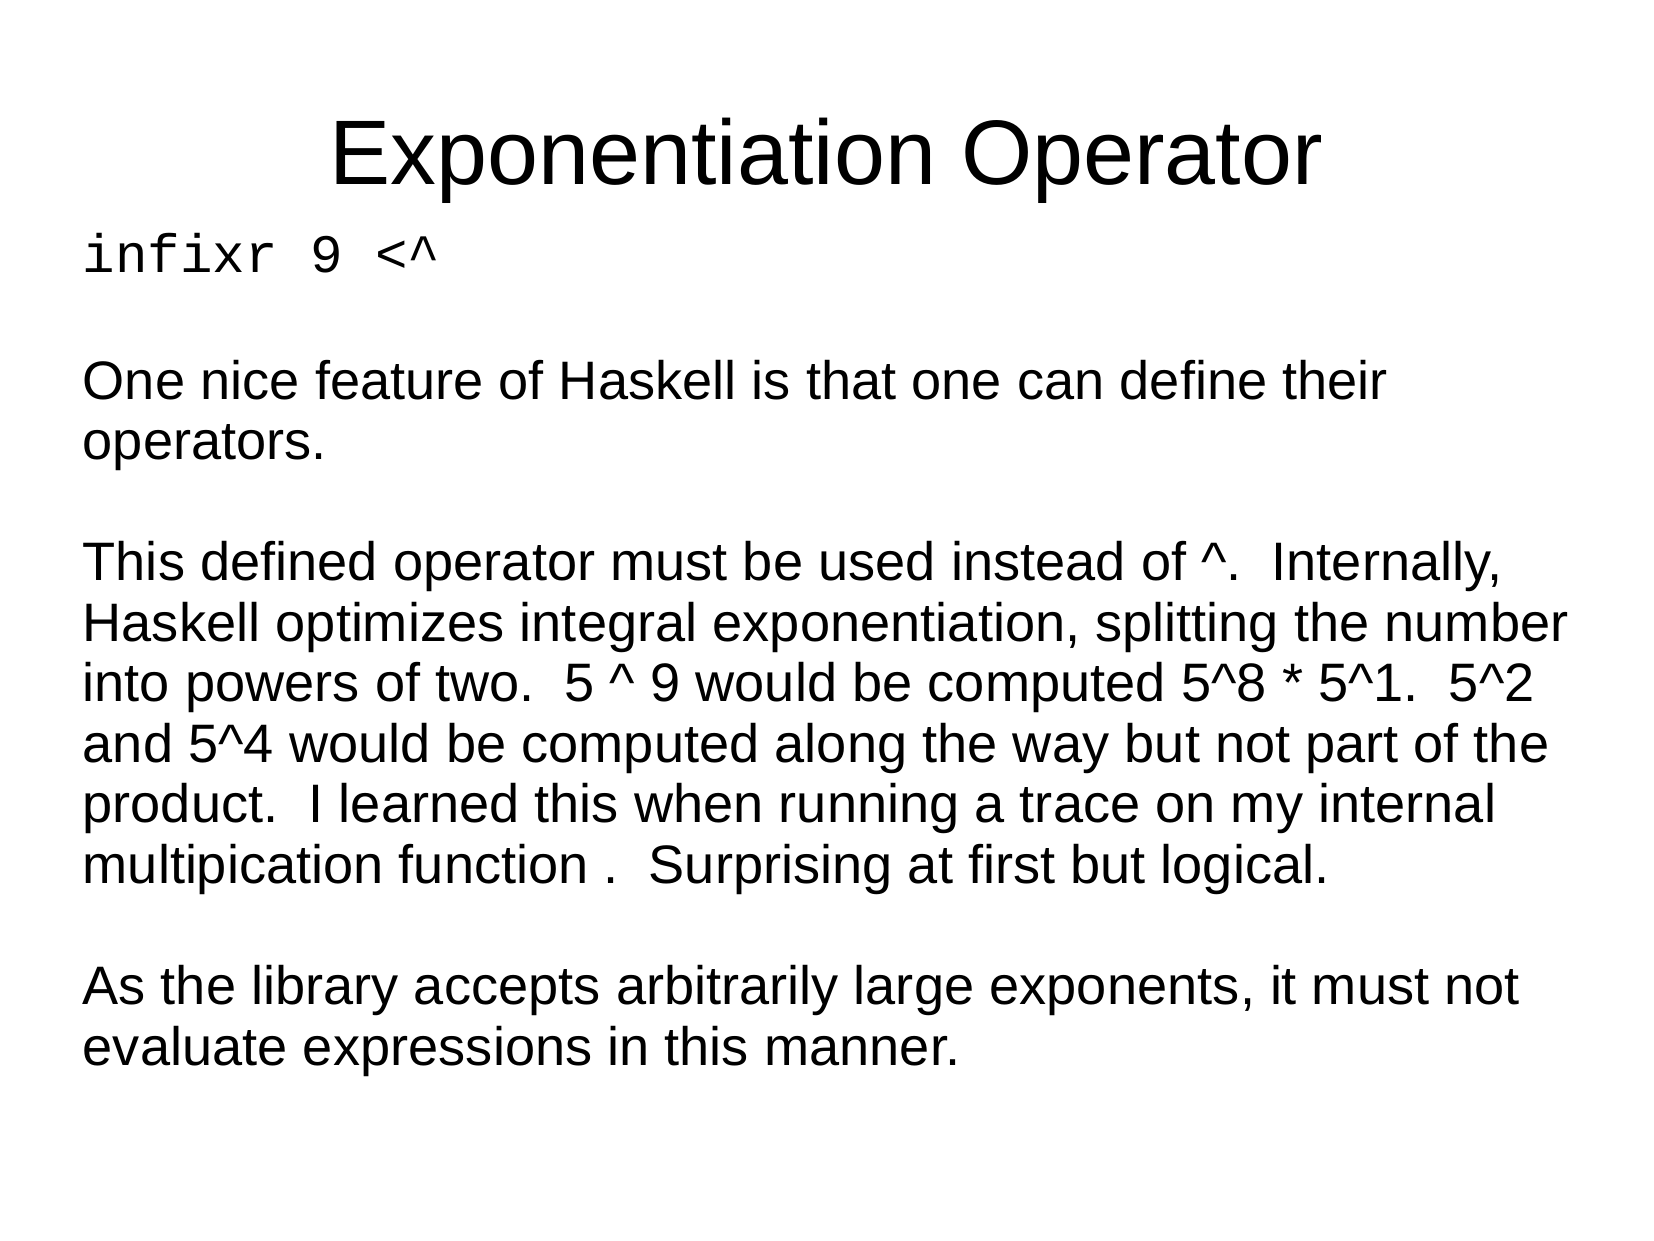

# Exponentiation Operator
infixr 9 <^
One nice feature of Haskell is that one can define their operators.
This defined operator must be used instead of ^. Internally, Haskell optimizes integral exponentiation, splitting the number into powers of two. 5 ^ 9 would be computed 5^8 * 5^1. 5^2 and 5^4 would be computed along the way but not part of the product. I learned this when running a trace on my internal multipication function . Surprising at first but logical.
As the library accepts arbitrarily large exponents, it must not evaluate expressions in this manner.